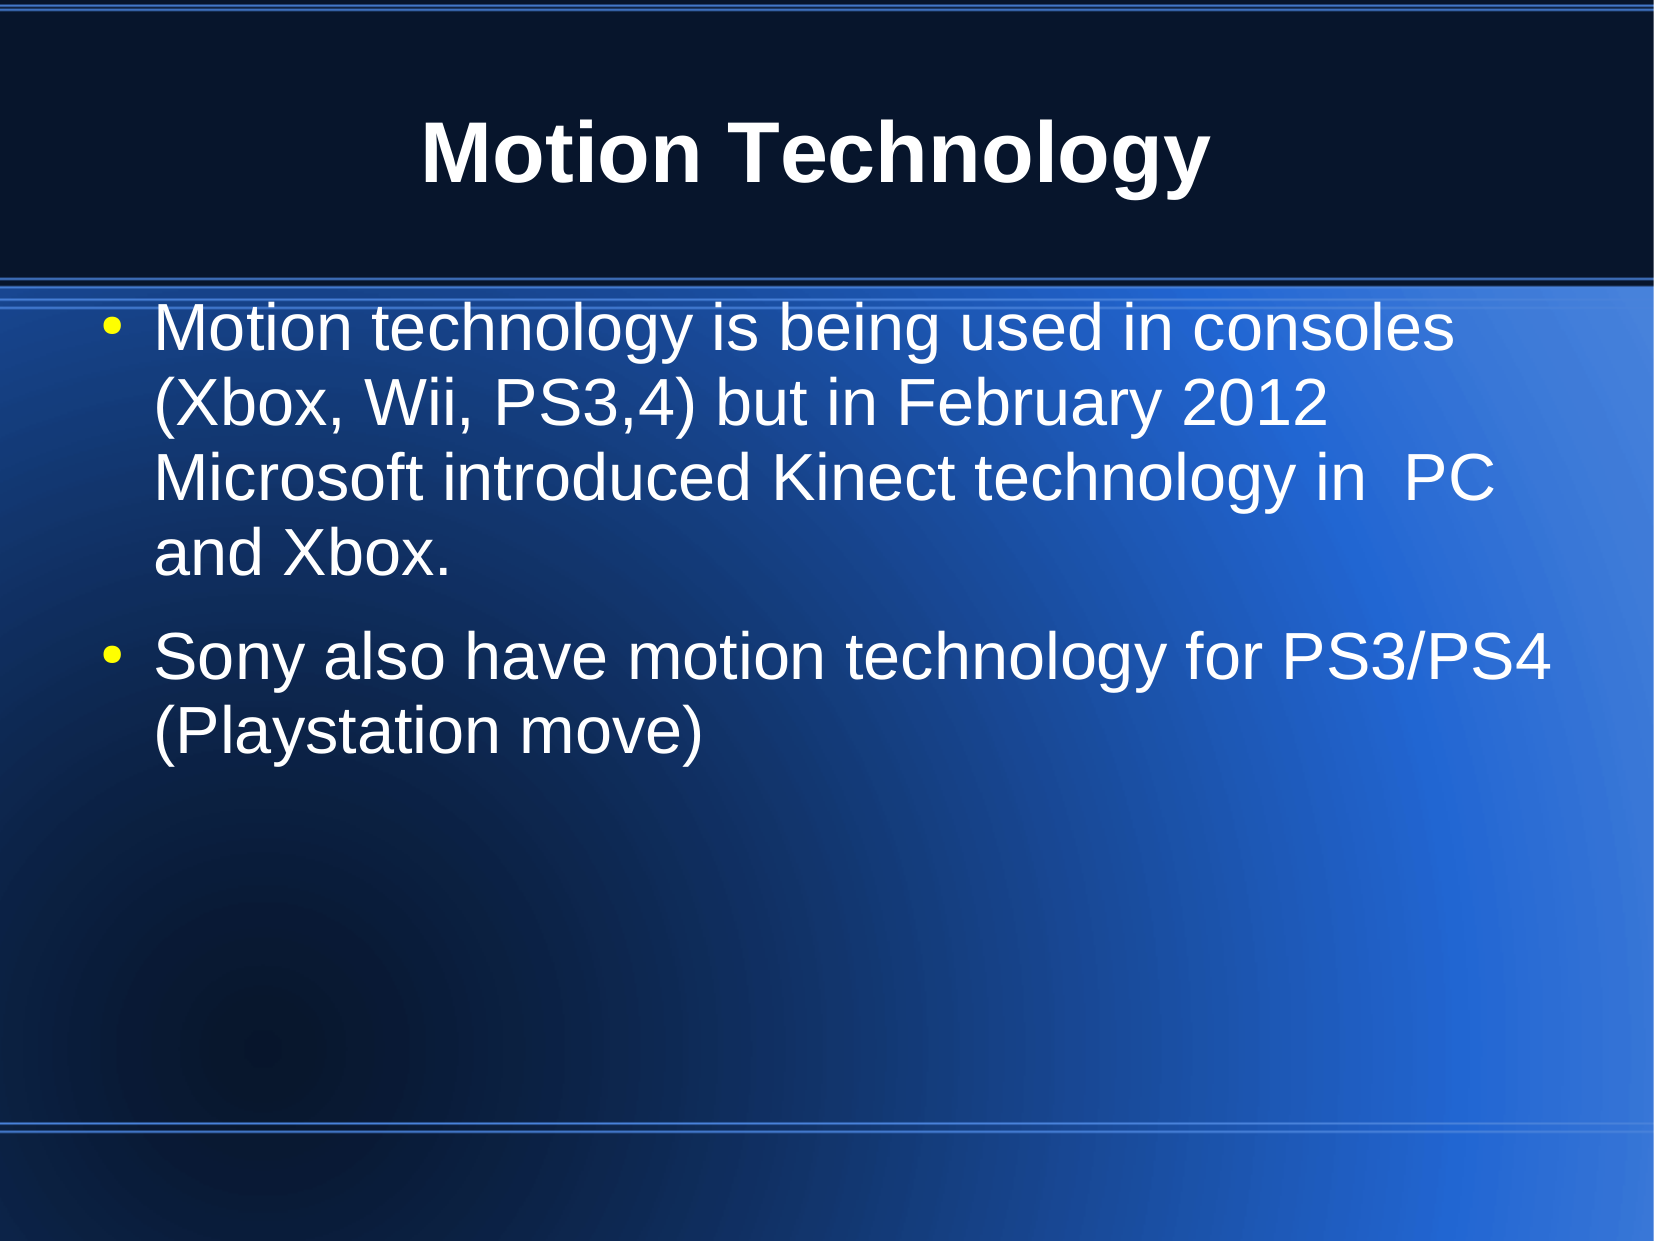

# Motion Technology
Motion technology is being used in consoles (Xbox, Wii, PS3,4) but in February 2012 Microsoft introduced Kinect technology in PC and Xbox.
Sony also have motion technology for PS3/PS4 (Playstation move)